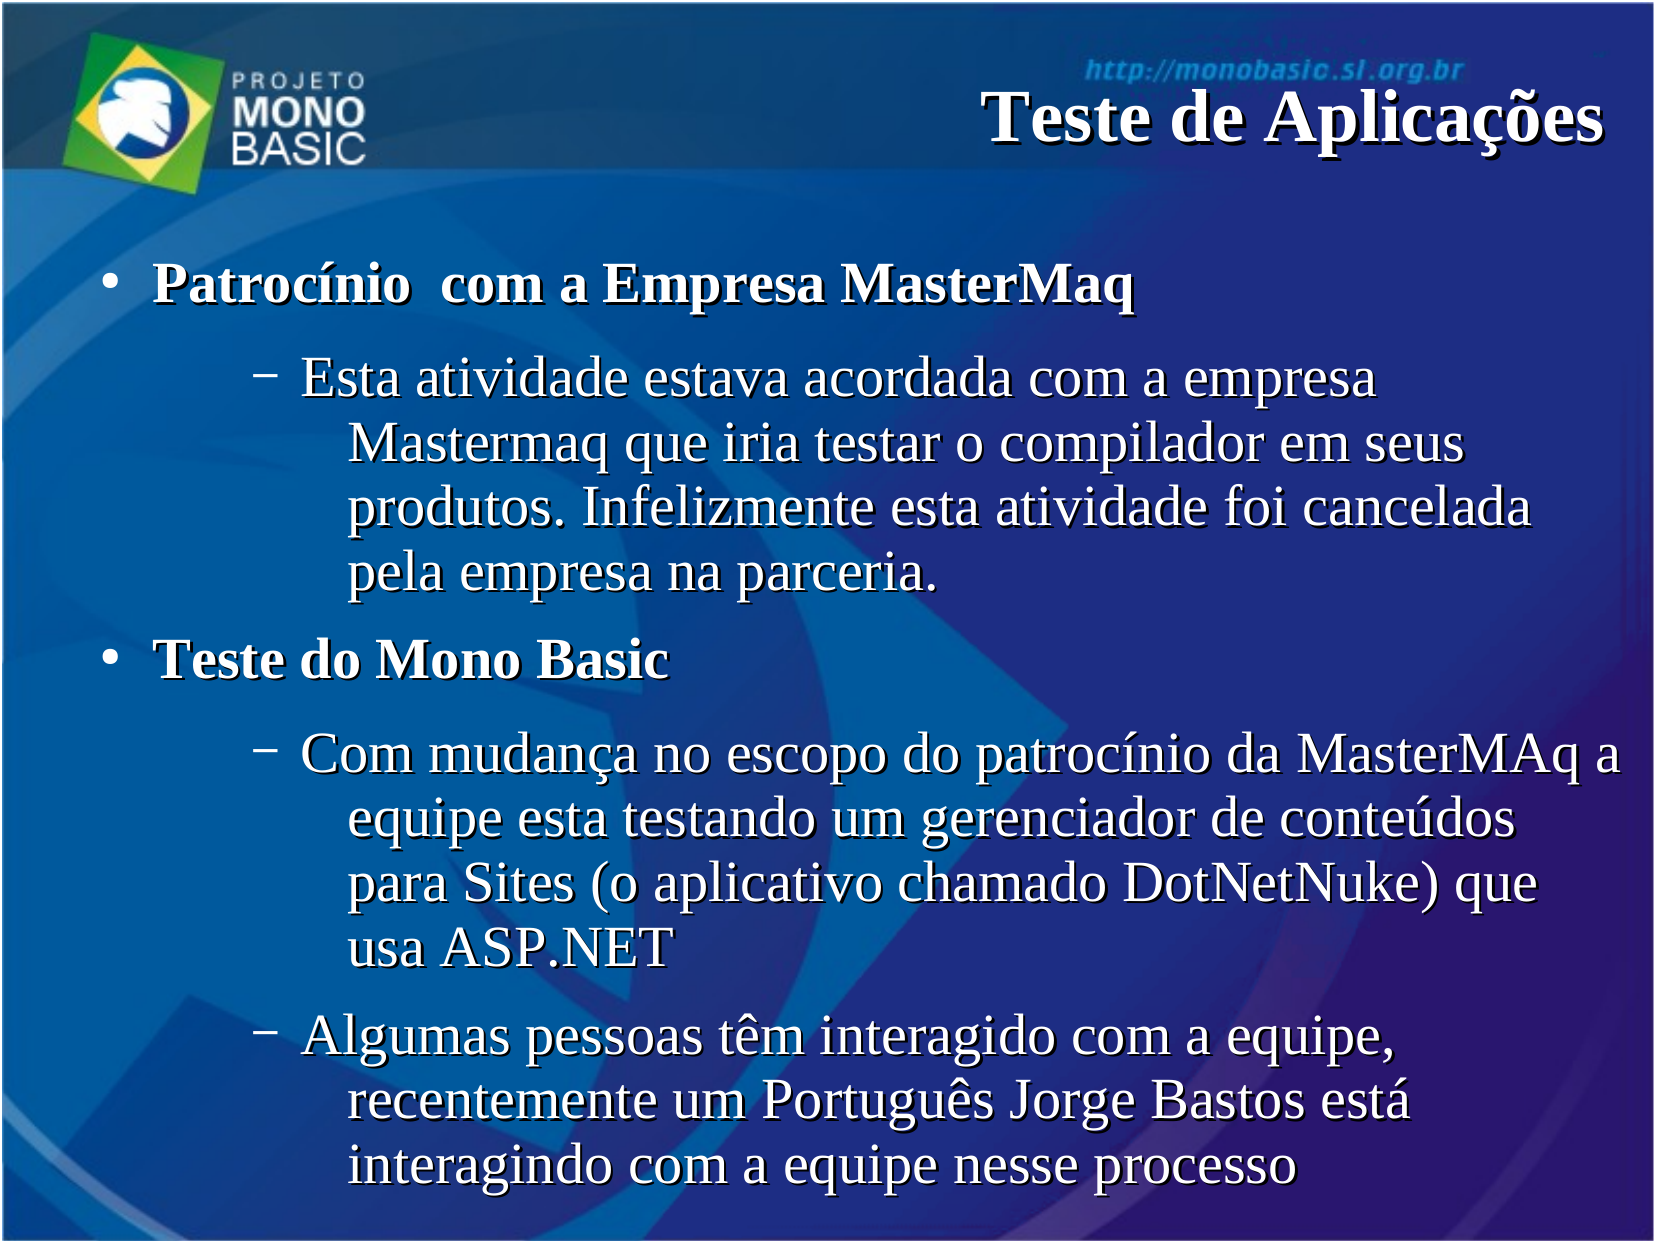

Teste de Aplicações
# Patrocínio com a Empresa MasterMaq
Esta atividade estava acordada com a empresa Mastermaq que iria testar o compilador em seus produtos. Infelizmente esta atividade foi cancelada pela empresa na parceria.
Teste do Mono Basic
Com mudança no escopo do patrocínio da MasterMAq a equipe esta testando um gerenciador de conteúdos para Sites (o aplicativo chamado DotNetNuke) que usa ASP.NET
Algumas pessoas têm interagido com a equipe, recentemente um Português Jorge Bastos está interagindo com a equipe nesse processo